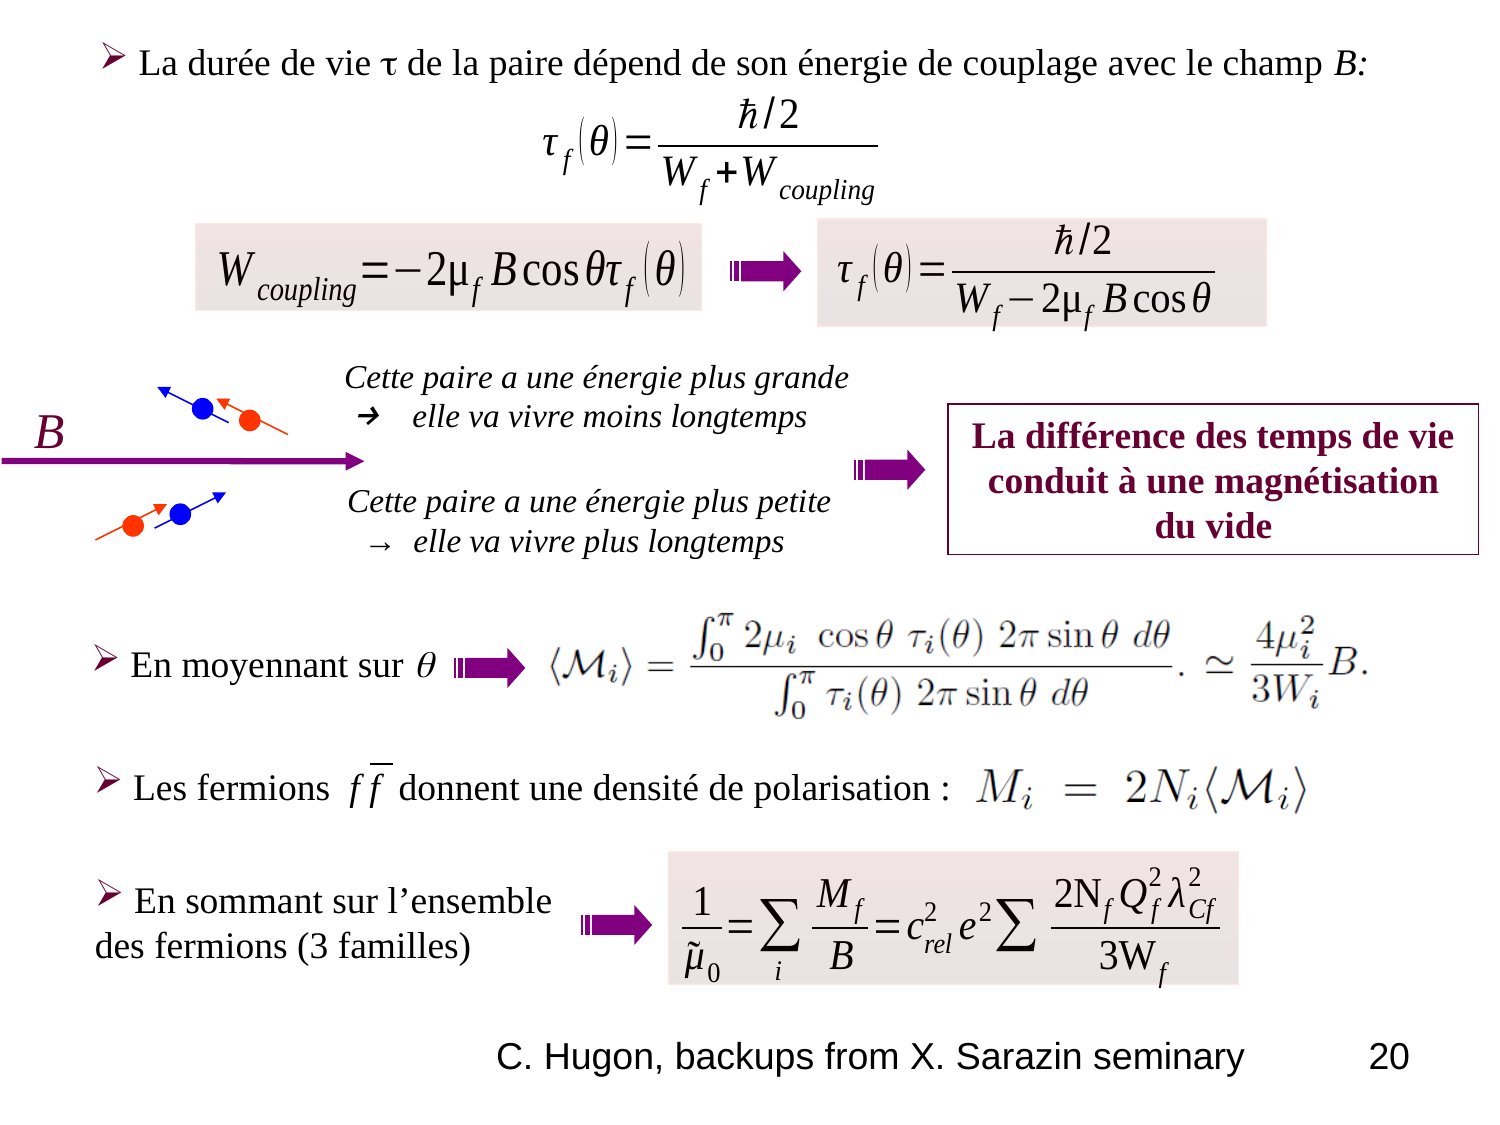

La durée de vie  de la paire dépend de son énergie de couplage avec le champ B:
Cette paire a une énergie plus grande
 →elle va vivre moins longtemps
B
La différence des temps de vie conduit à une magnétisation du vide
Cette paire a une énergie plus petite
 → elle va vivre plus longtemps
 En moyennant sur 
 Les fermions f f donnent une densité de polarisation :
 En sommant sur l’ensemble
des fermions (3 familles)
C. Hugon, backups from X. Sarazin seminary
20